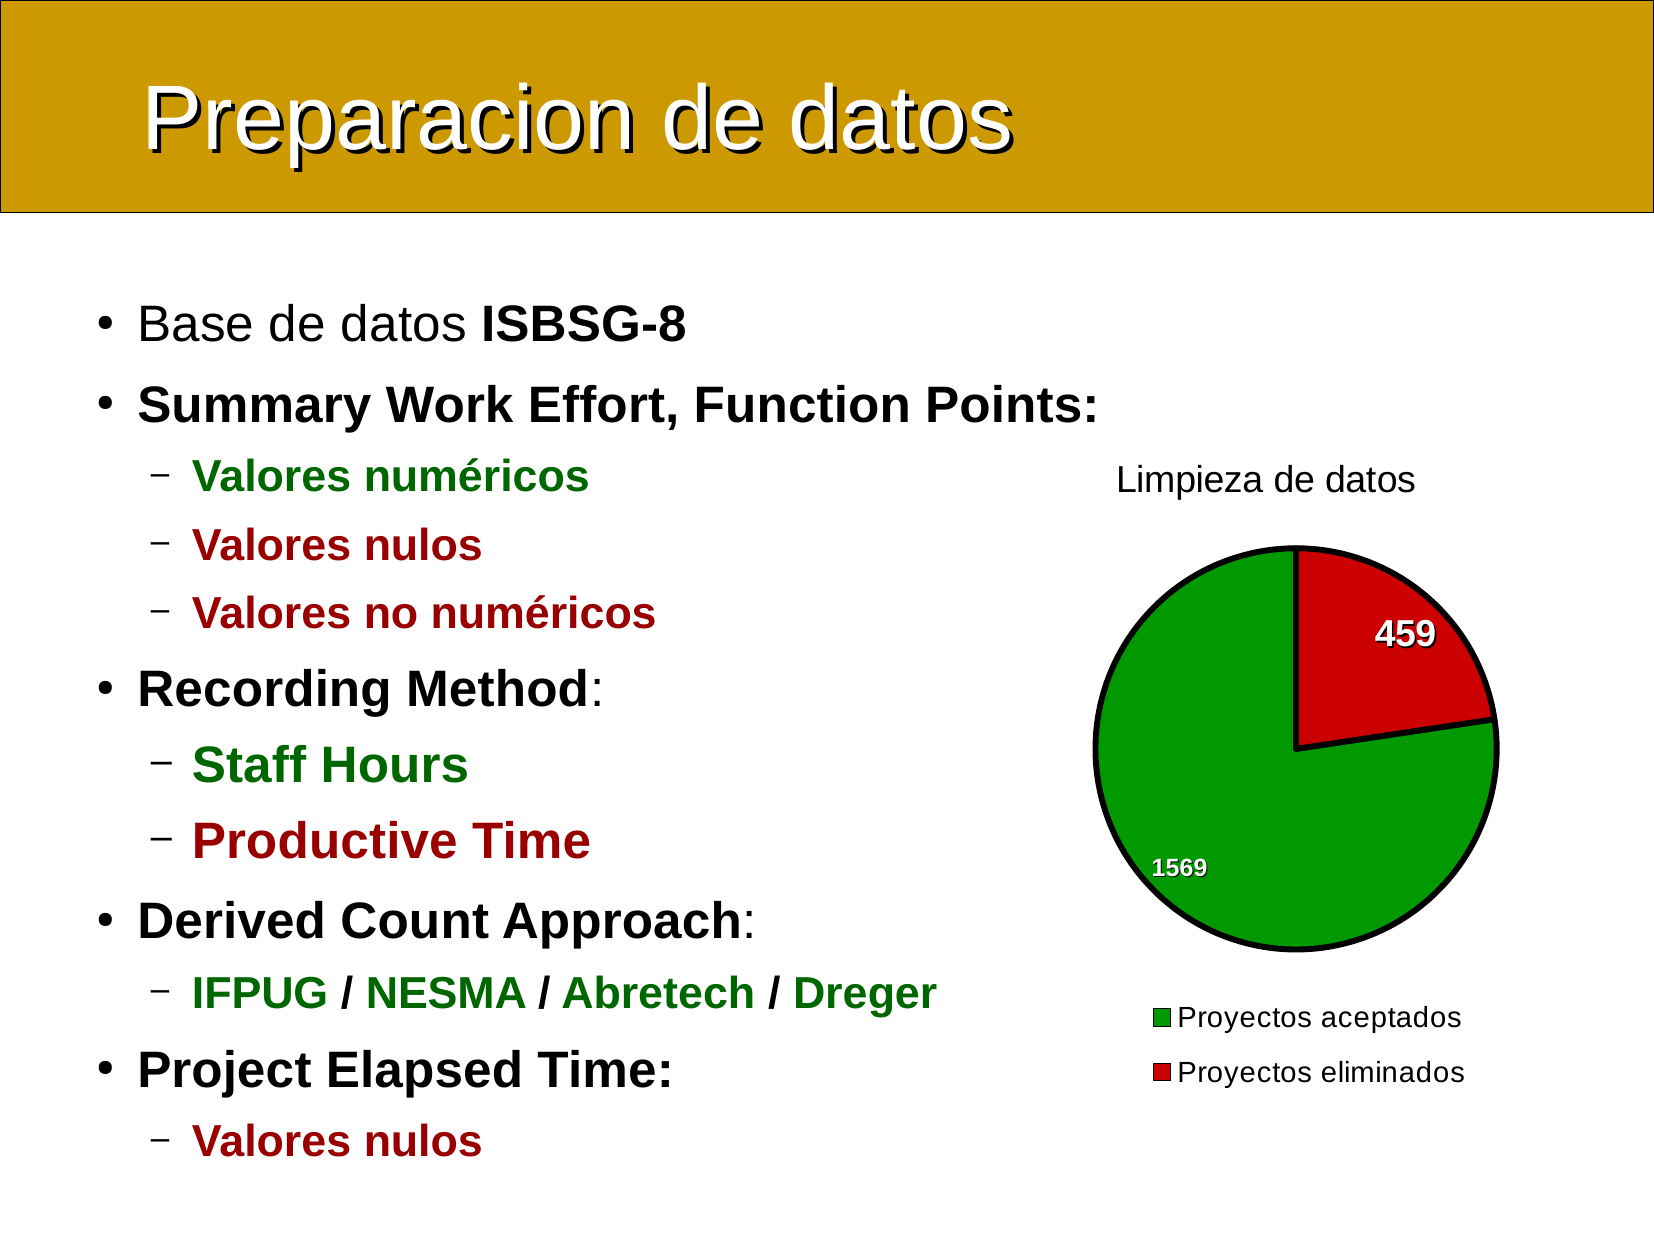

# Preparacion de datos
Base de datos ISBSG-8
Summary Work Effort, Function Points:
Valores numéricos
Valores nulos
Valores no numéricos
Recording Method:
Staff Hours
Productive Time
Derived Count Approach:
IFPUG / NESMA / Abretech / Dreger
Project Elapsed Time:
Valores nulos
### Chart: Limpieza de datos
| Category | Columna 1 |
|---|---|
| Proyectos aceptados | 1569.0 |
| Proyectos eliminados | 459.0 |